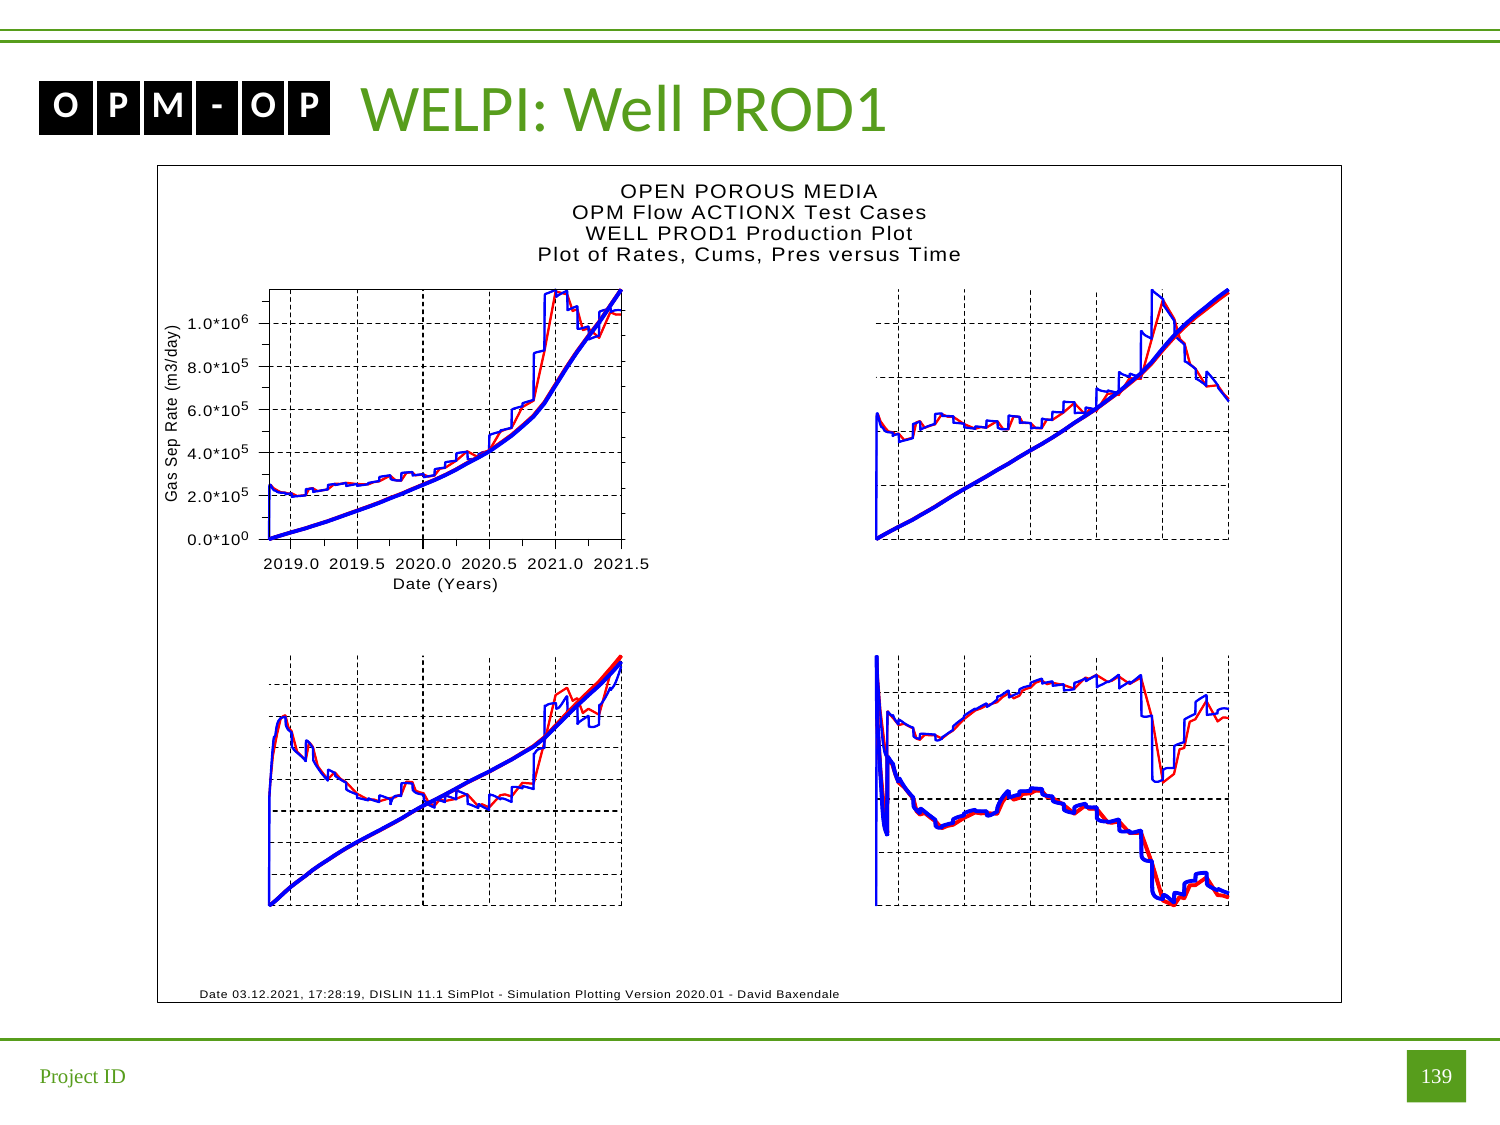

# WELPI: well pROD1
Project ID
139